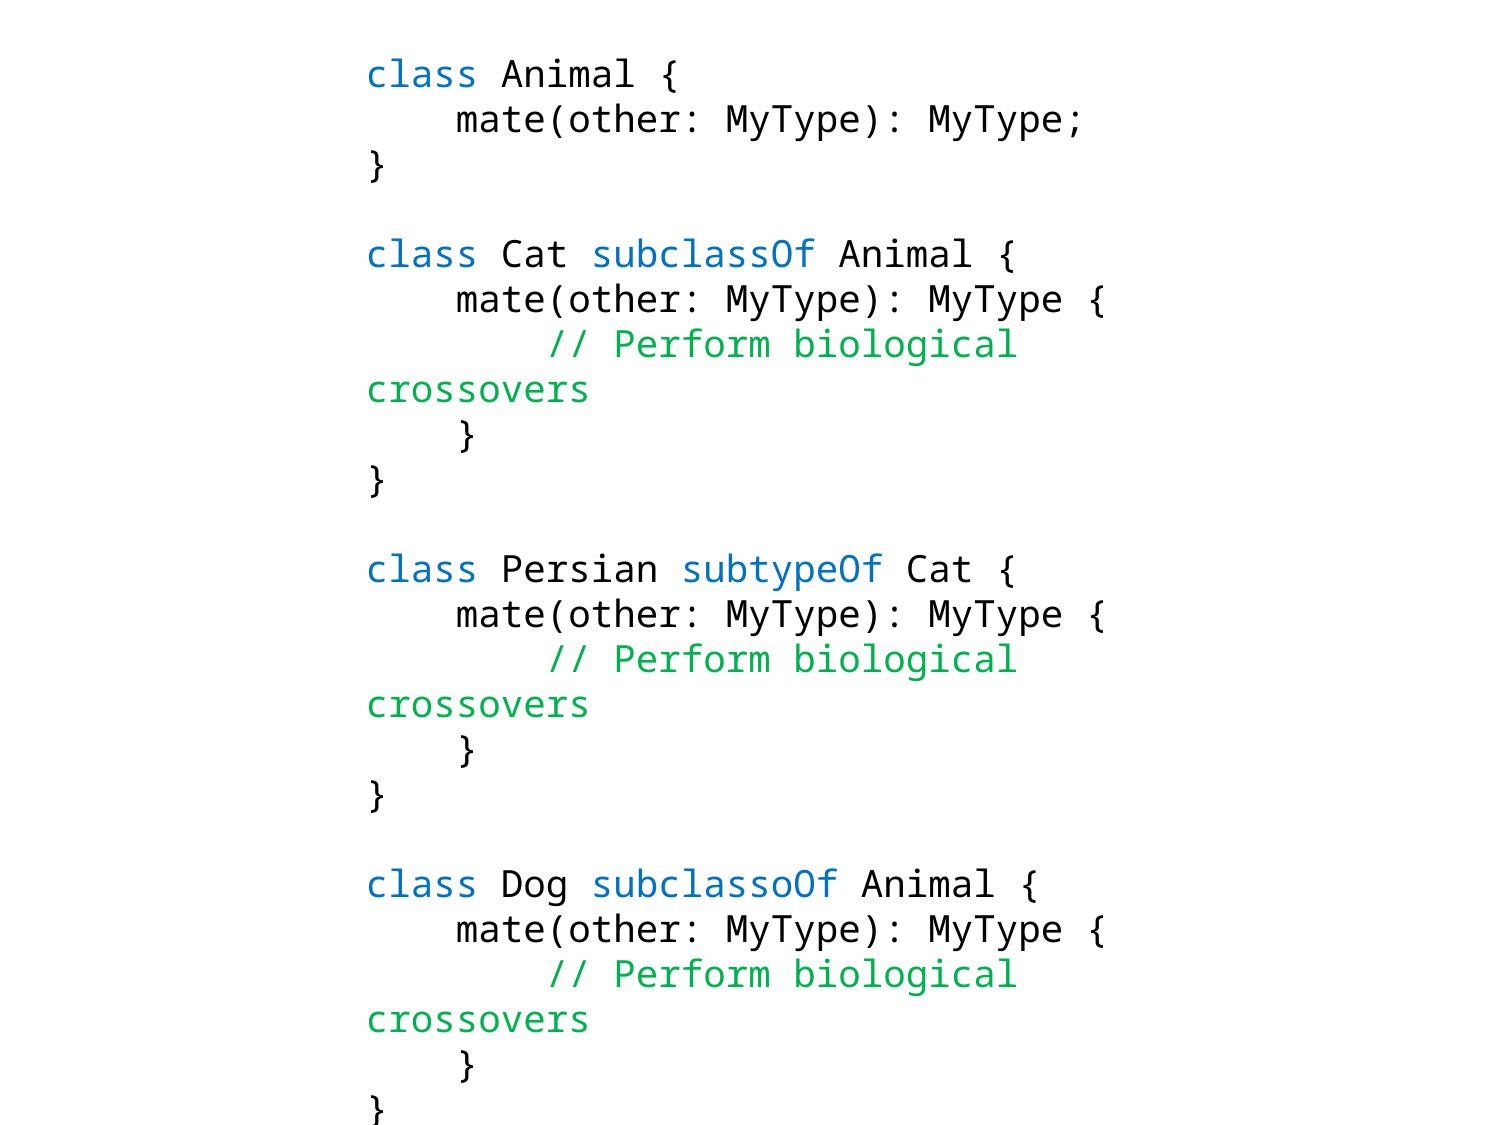

class Animal {
 mate(other: MyType): MyType;
}
class Cat subclassOf Animal {
 mate(other: MyType): MyType {
 // Perform biological crossovers
 }
}
class Persian subtypeOf Cat {
 mate(other: MyType): MyType {
 // Perform biological crossovers
 }
}
class Dog subclassoOf Animal {
 mate(other: MyType): MyType {
 // Perform biological crossovers
 }
}